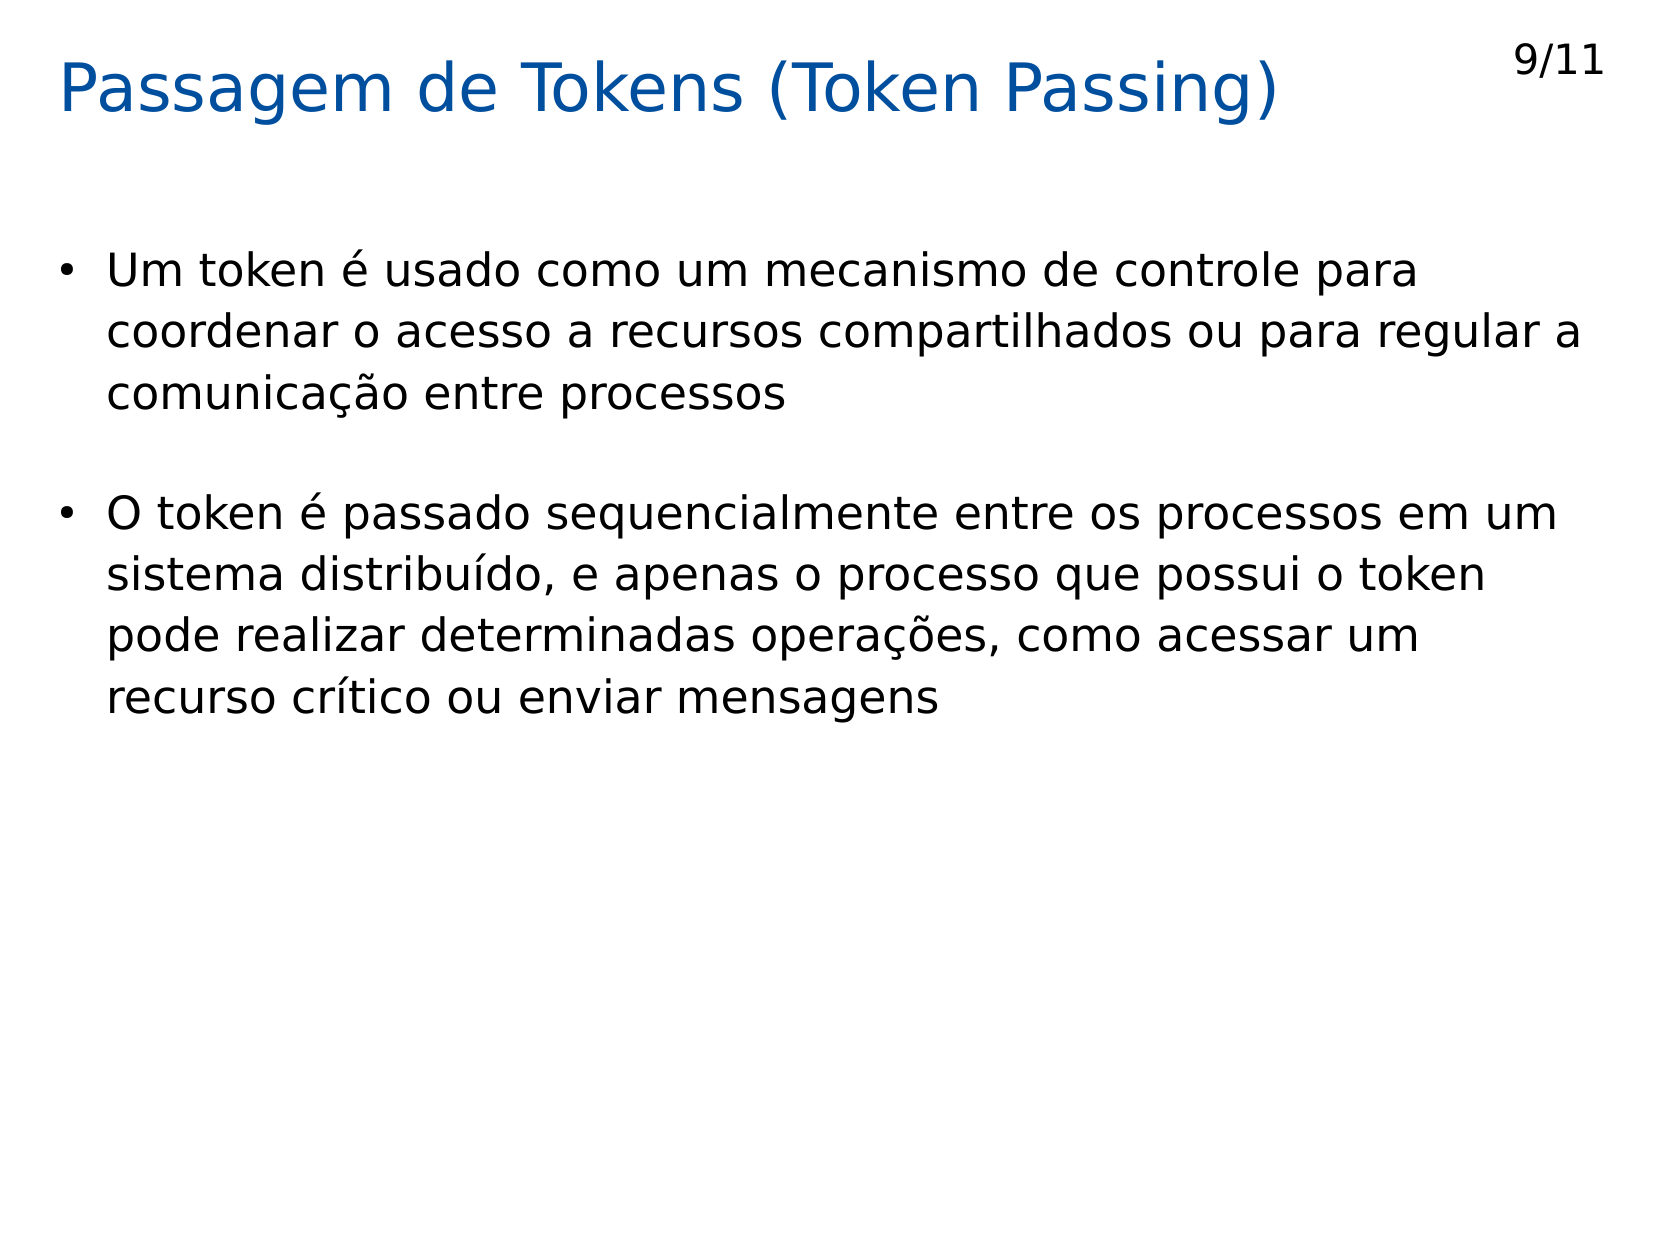

# Passagem de Tokens (Token Passing)
9
Um token é usado como um mecanismo de controle para coordenar o acesso a recursos compartilhados ou para regular a comunicação entre processos
O token é passado sequencialmente entre os processos em um sistema distribuído, e apenas o processo que possui o token pode realizar determinadas operações, como acessar um recurso crítico ou enviar mensagens